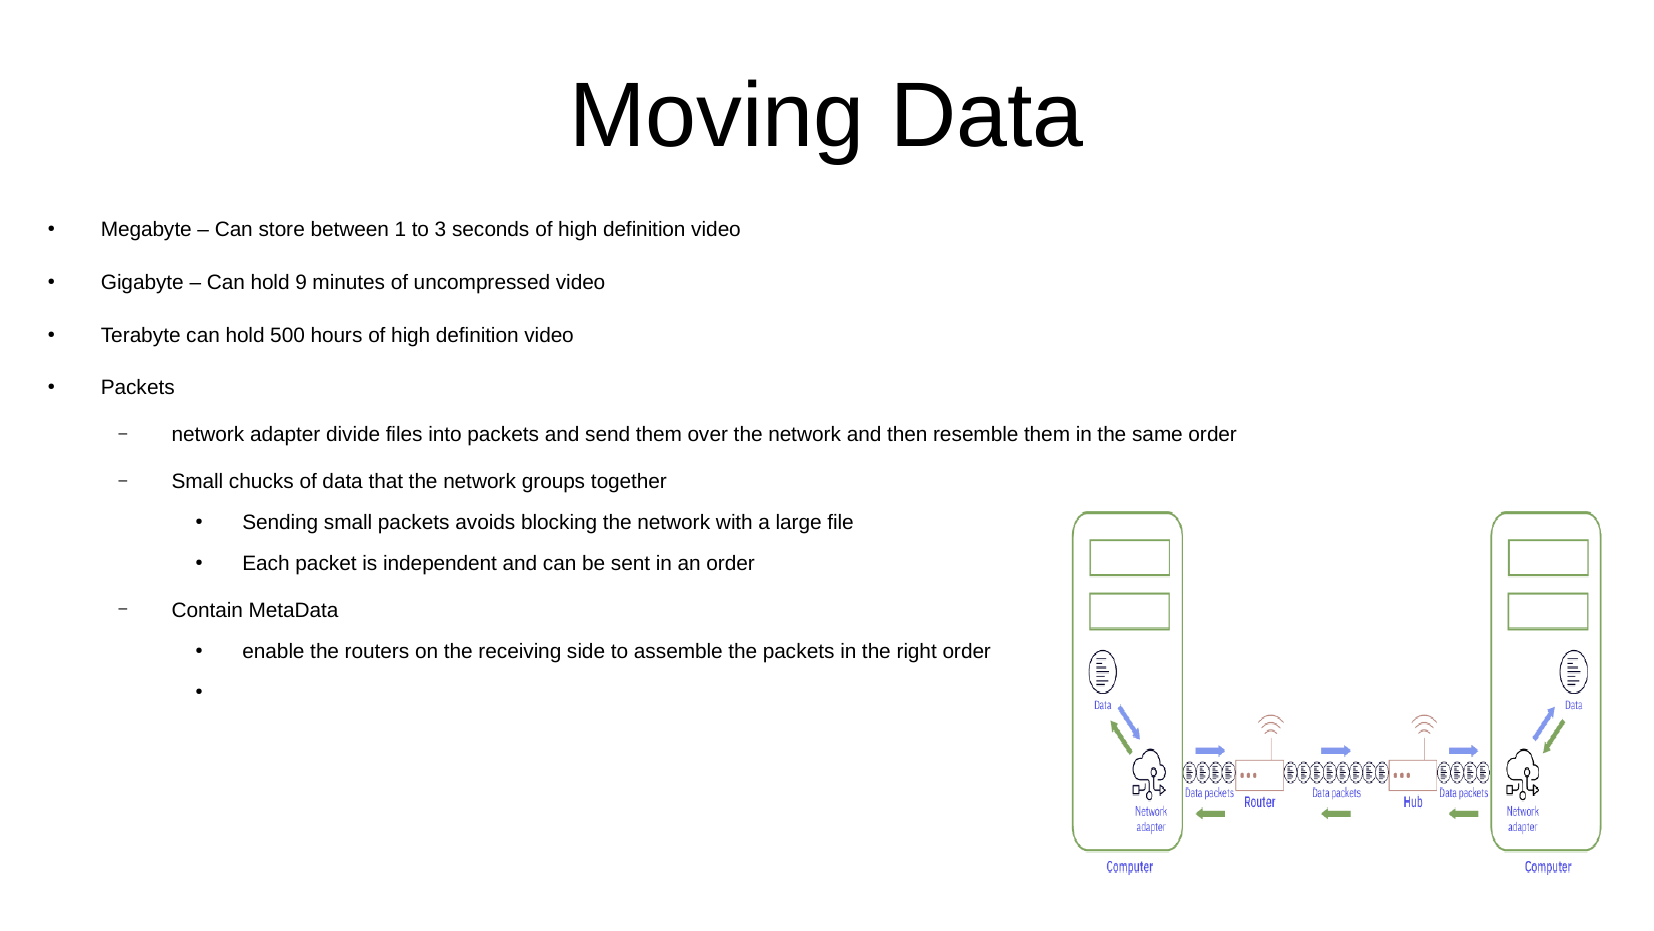

# Moving Data
Megabyte – Can store between 1 to 3 seconds of high definition video
Gigabyte – Can hold 9 minutes of uncompressed video
Terabyte can hold 500 hours of high definition video
Packets
network adapter divide files into packets and send them over the network and then resemble them in the same order
Small chucks of data that the network groups together
Sending small packets avoids blocking the network with a large file
Each packet is independent and can be sent in an order
Contain MetaData
enable the routers on the receiving side to assemble the packets in the right order